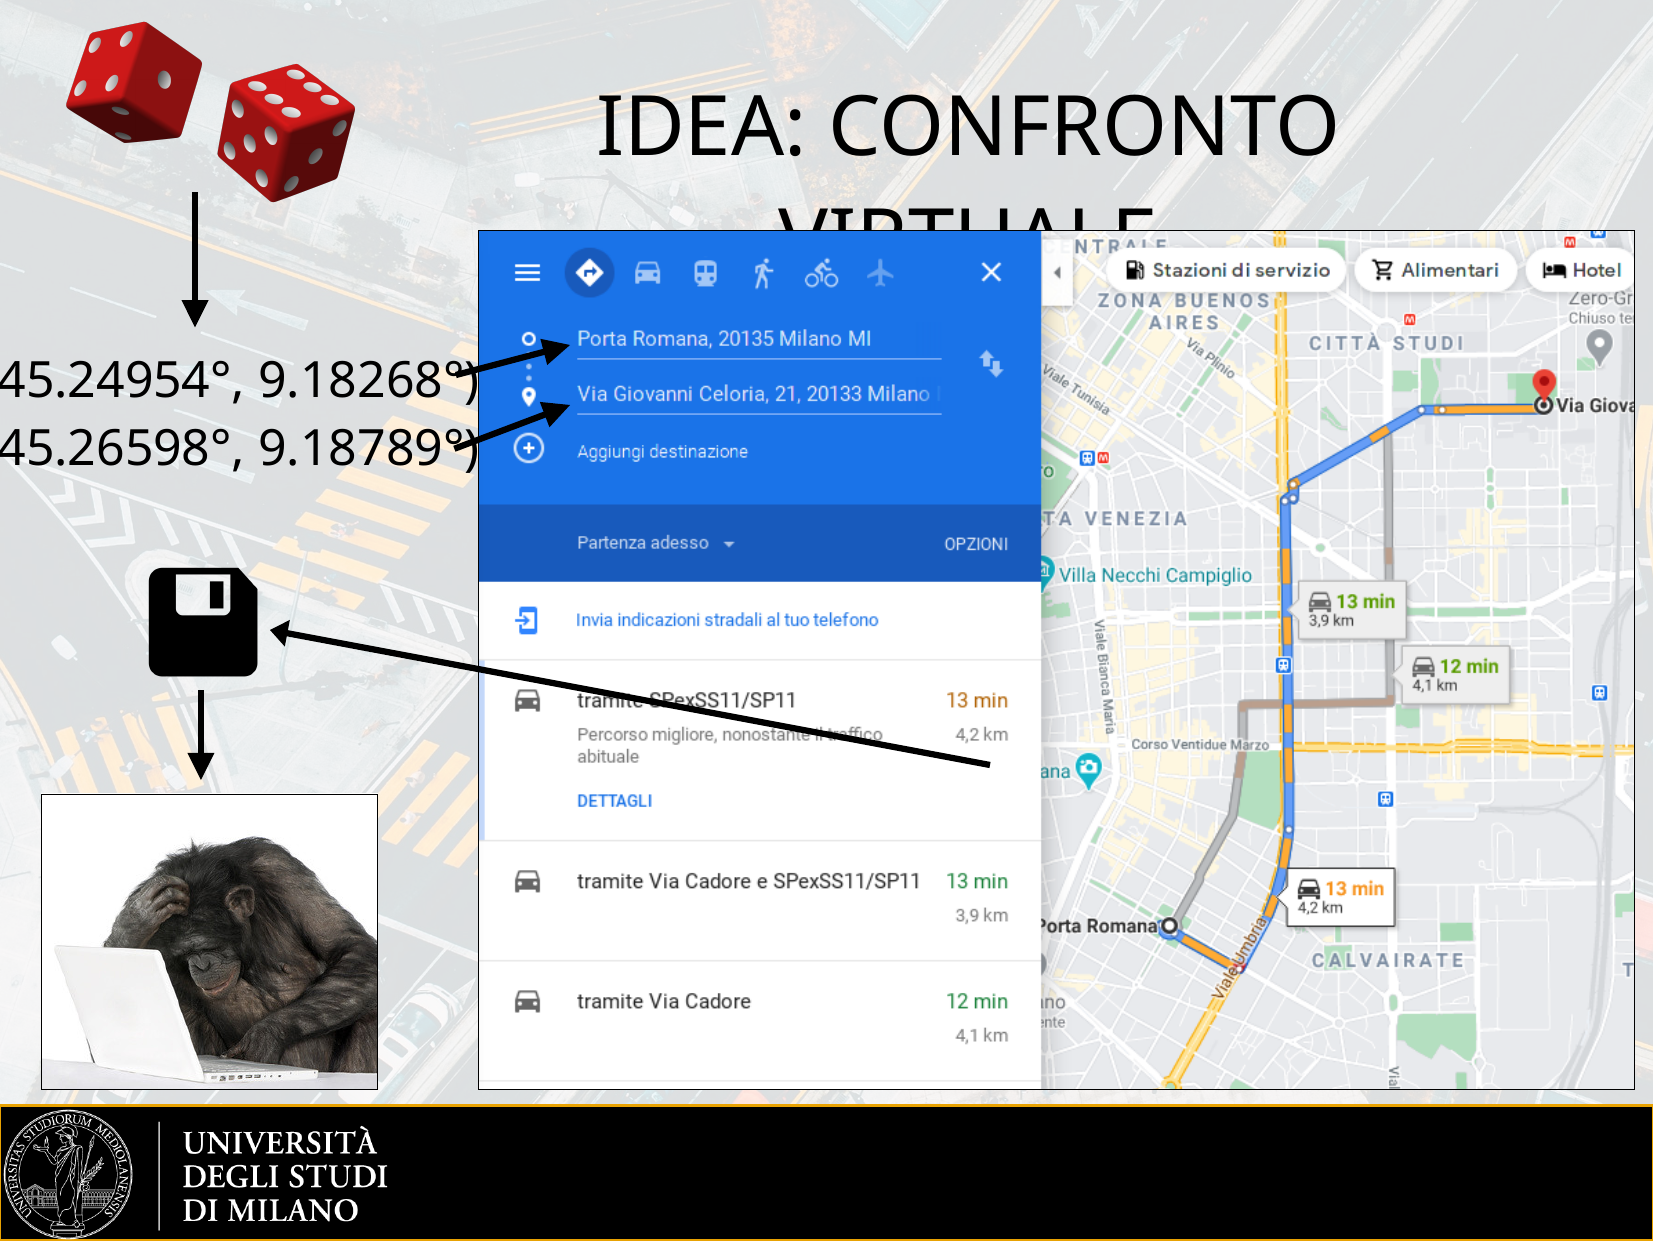

IDEA: CONFRONTO VIRTUALE
(45.24954°, 9.18268°)
(45.26598°, 9.18789°)